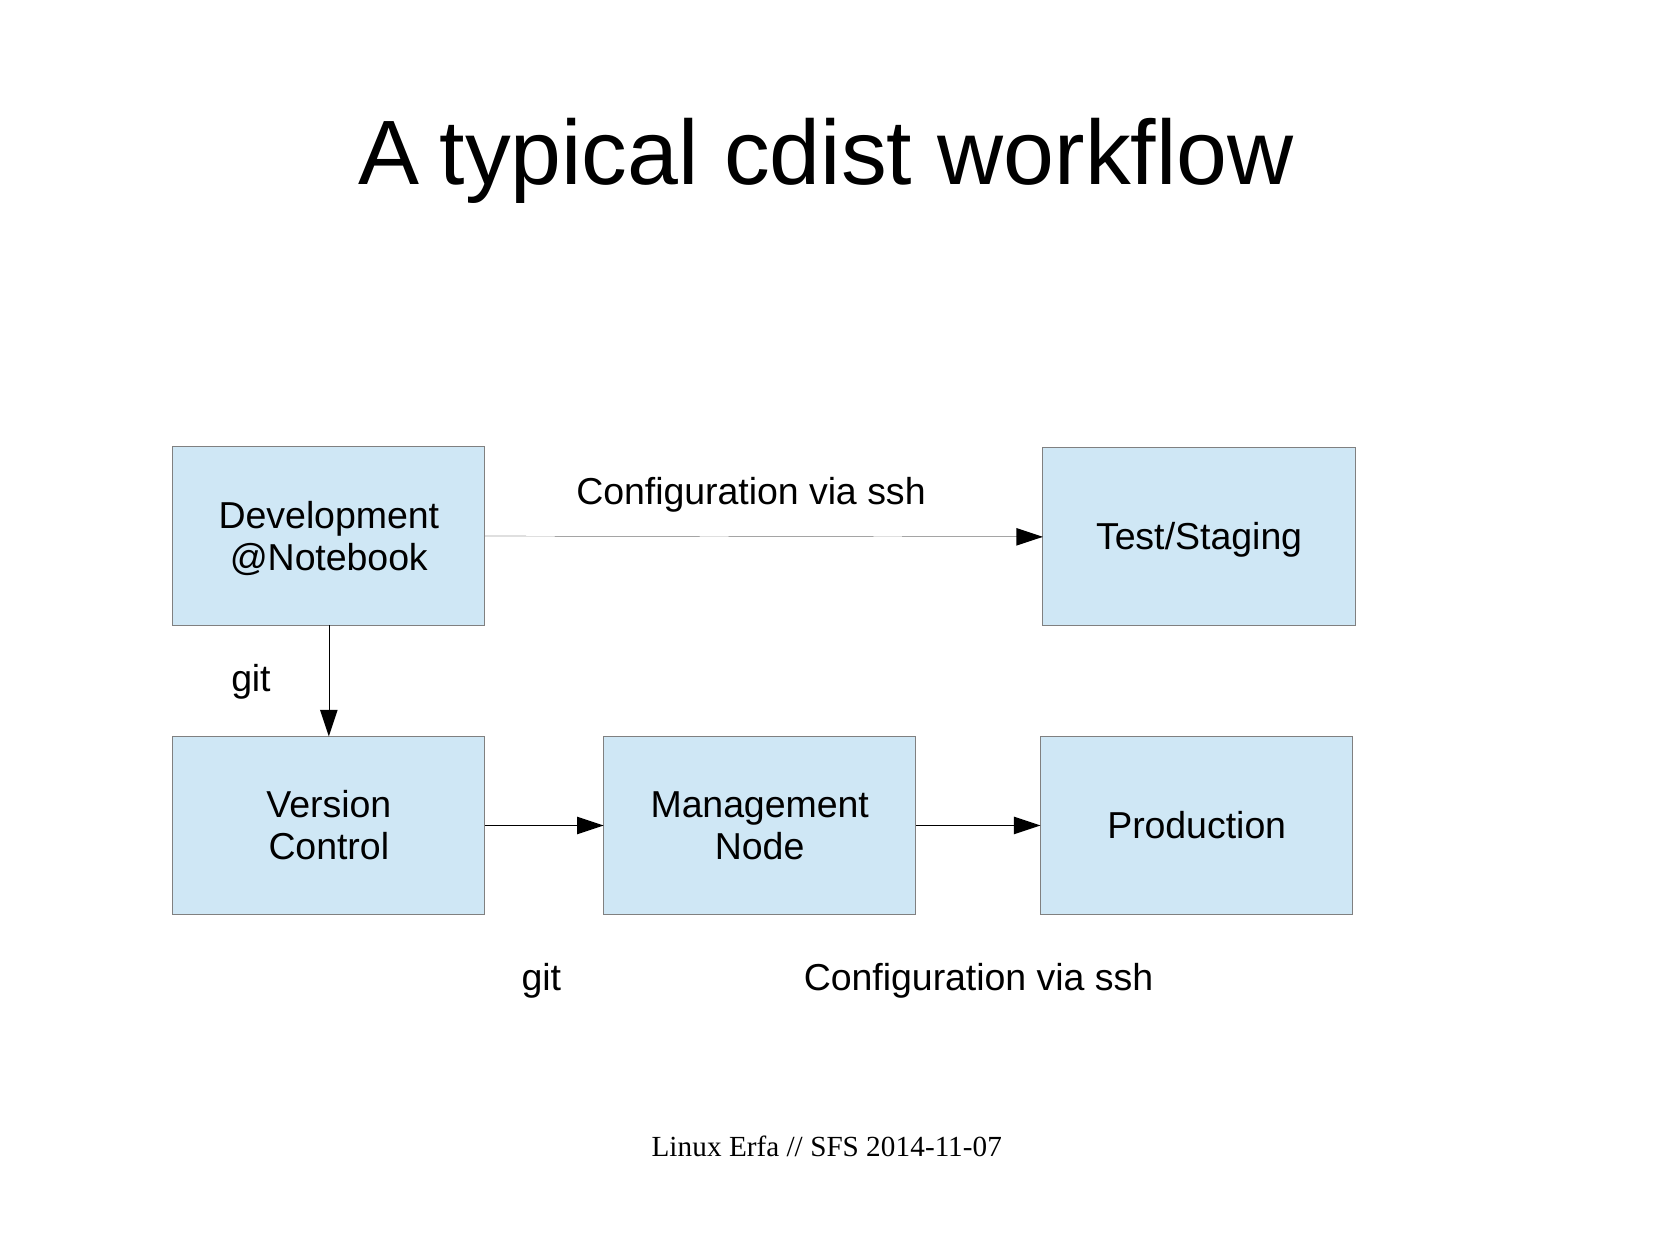

# A typical cdist workflow
Development
@Notebook
Test/Staging
Configuration via ssh
git
Version
Control
Management
Node
Production
Configuration via ssh
git
Linux Erfa // SFS 2014-11-07